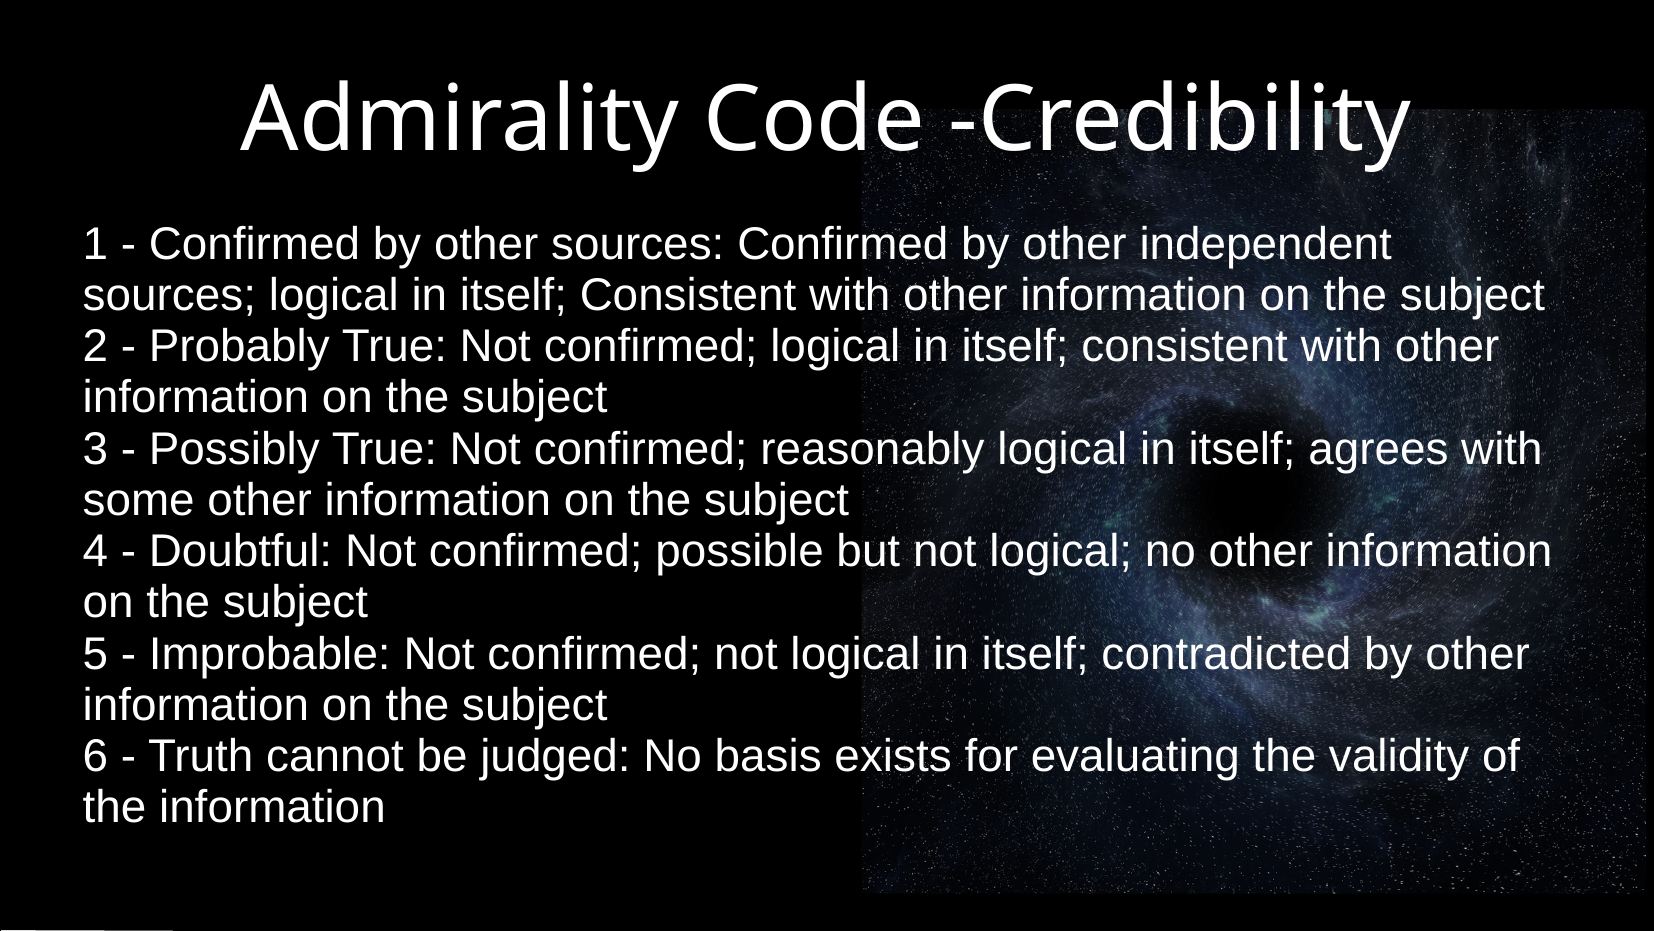

# Admirality Code -Credibility
1 - Confirmed by other sources: Confirmed by other independent sources; logical in itself; Consistent with other information on the subject
2 - Probably True: Not confirmed; logical in itself; consistent with other information on the subject
3 - Possibly True: Not confirmed; reasonably logical in itself; agrees with some other information on the subject
4 - Doubtful: Not confirmed; possible but not logical; no other information on the subject
5 - Improbable: Not confirmed; not logical in itself; contradicted by other information on the subject
6 - Truth cannot be judged: No basis exists for evaluating the validity of the information